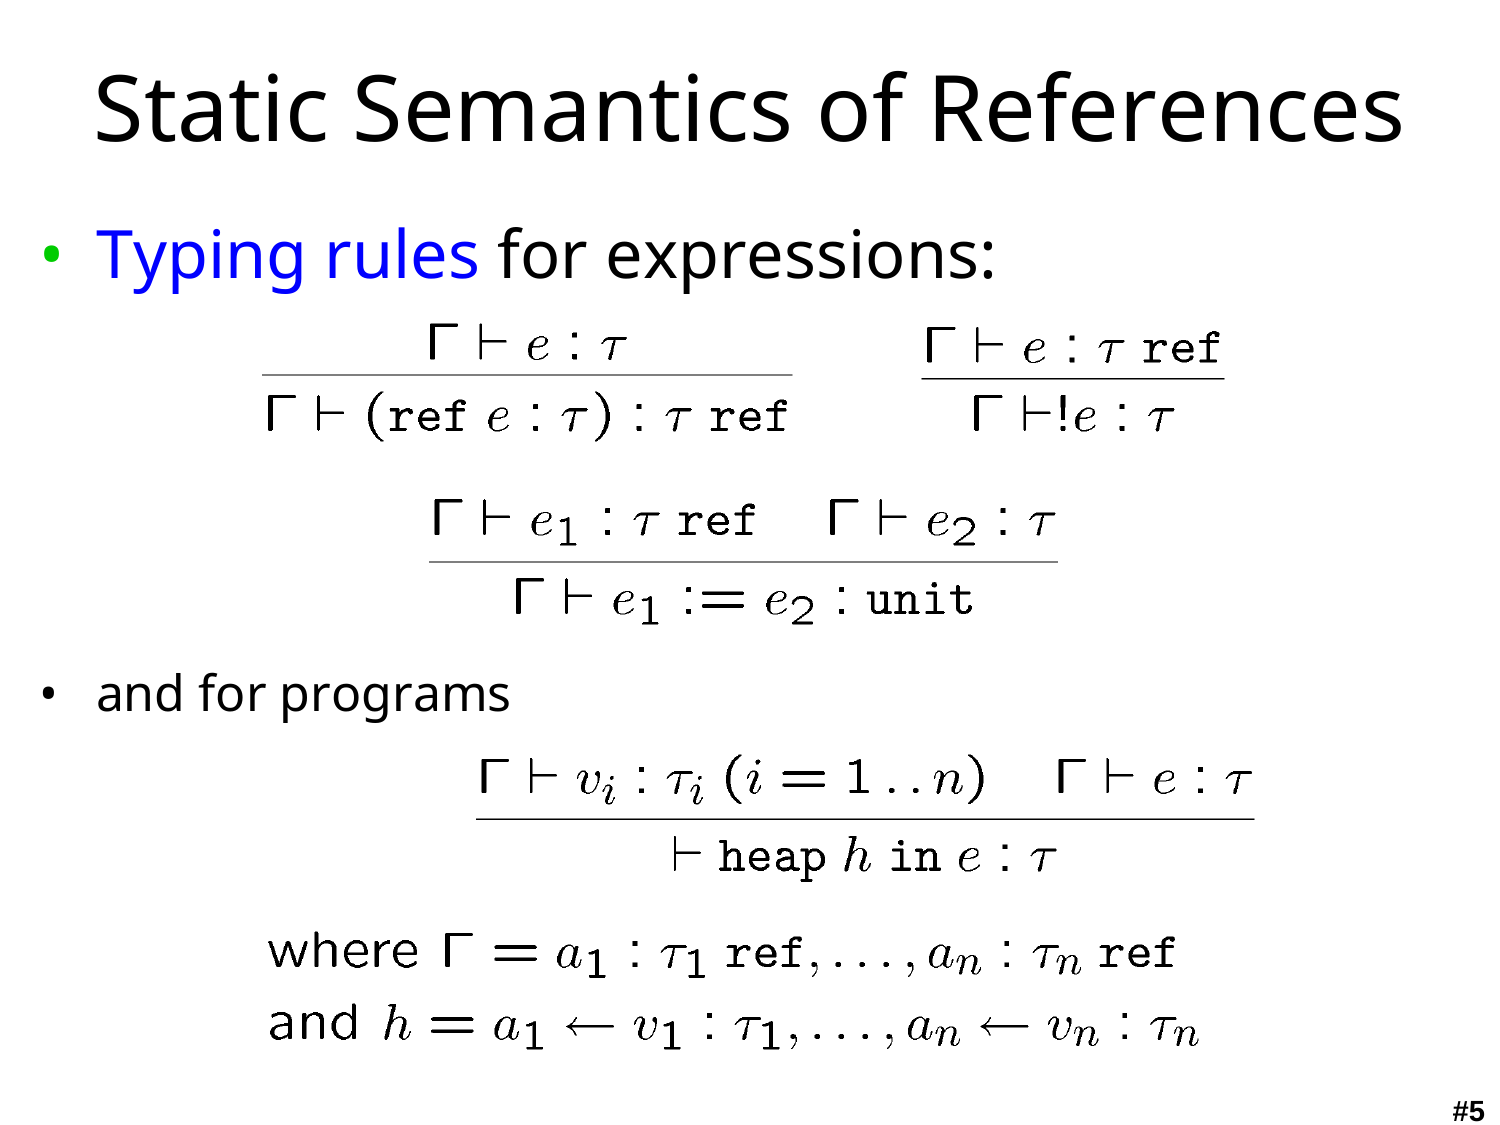

# Static Semantics of References
Typing rules for expressions:
and for programs
5